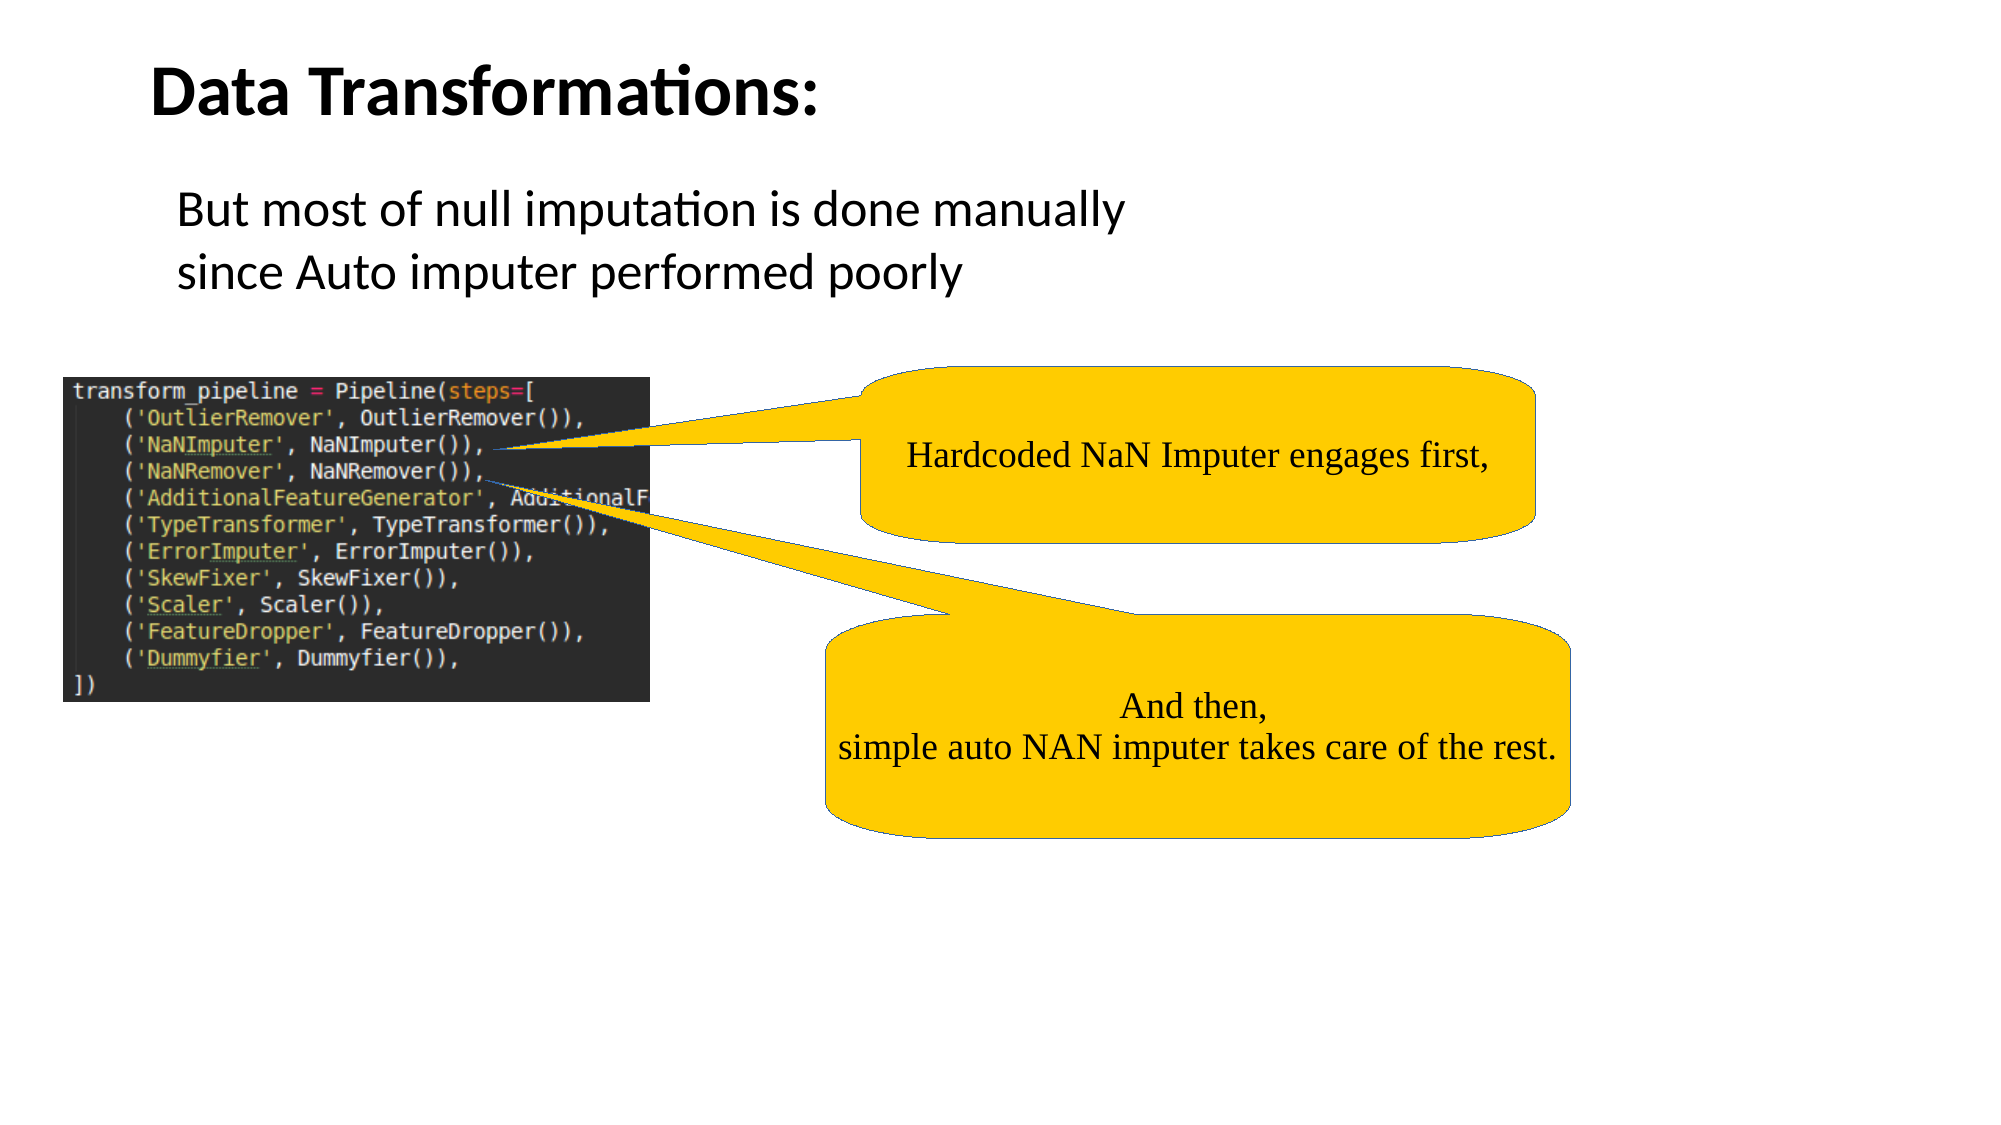

Data Transformations:
But most of null imputation is done manually
since Auto imputer performed poorly
Hardcoded NaN Imputer engages first,
And then,
simple auto NAN imputer takes care of the rest.